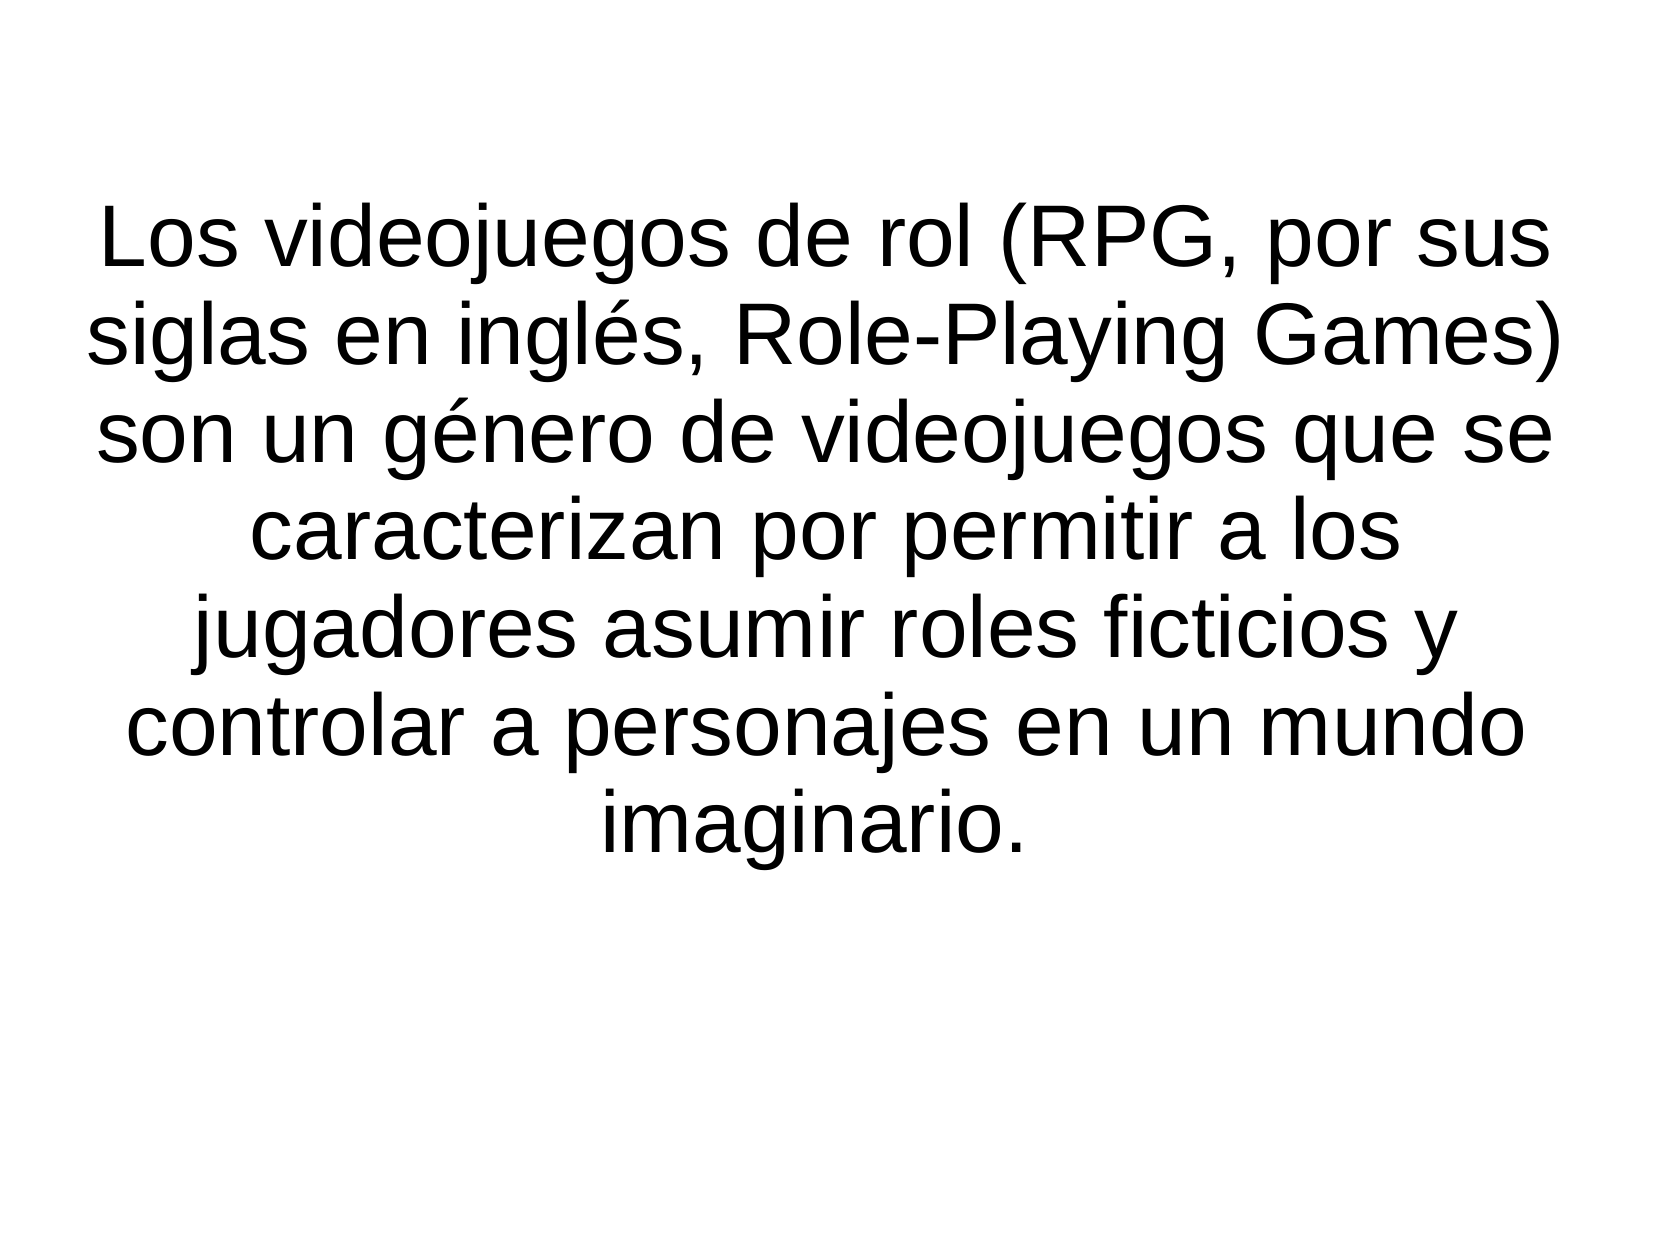

# Los videojuegos de rol (RPG, por sus siglas en inglés, Role-Playing Games) son un género de videojuegos que se caracterizan por permitir a los jugadores asumir roles ficticios y controlar a personajes en un mundo imaginario.